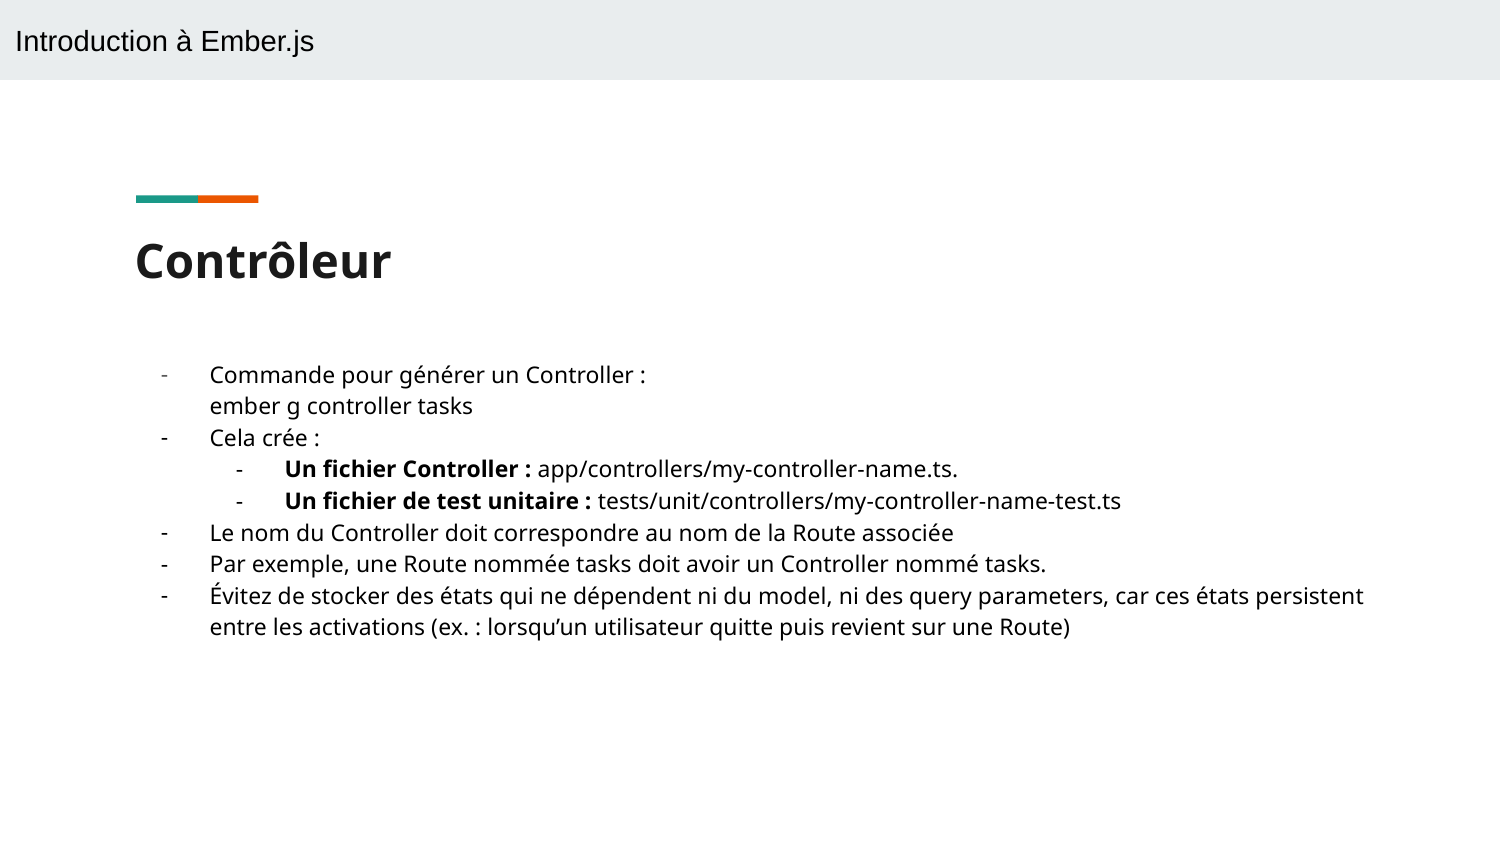

# Contrôleur
Commande pour générer un Controller :
ember g controller tasks
Cela crée :
Un fichier Controller : app/controllers/my-controller-name.ts.
Un fichier de test unitaire : tests/unit/controllers/my-controller-name-test.ts
Le nom du Controller doit correspondre au nom de la Route associée
Par exemple, une Route nommée tasks doit avoir un Controller nommé tasks.
Évitez de stocker des états qui ne dépendent ni du model, ni des query parameters, car ces états persistent entre les activations (ex. : lorsqu’un utilisateur quitte puis revient sur une Route)